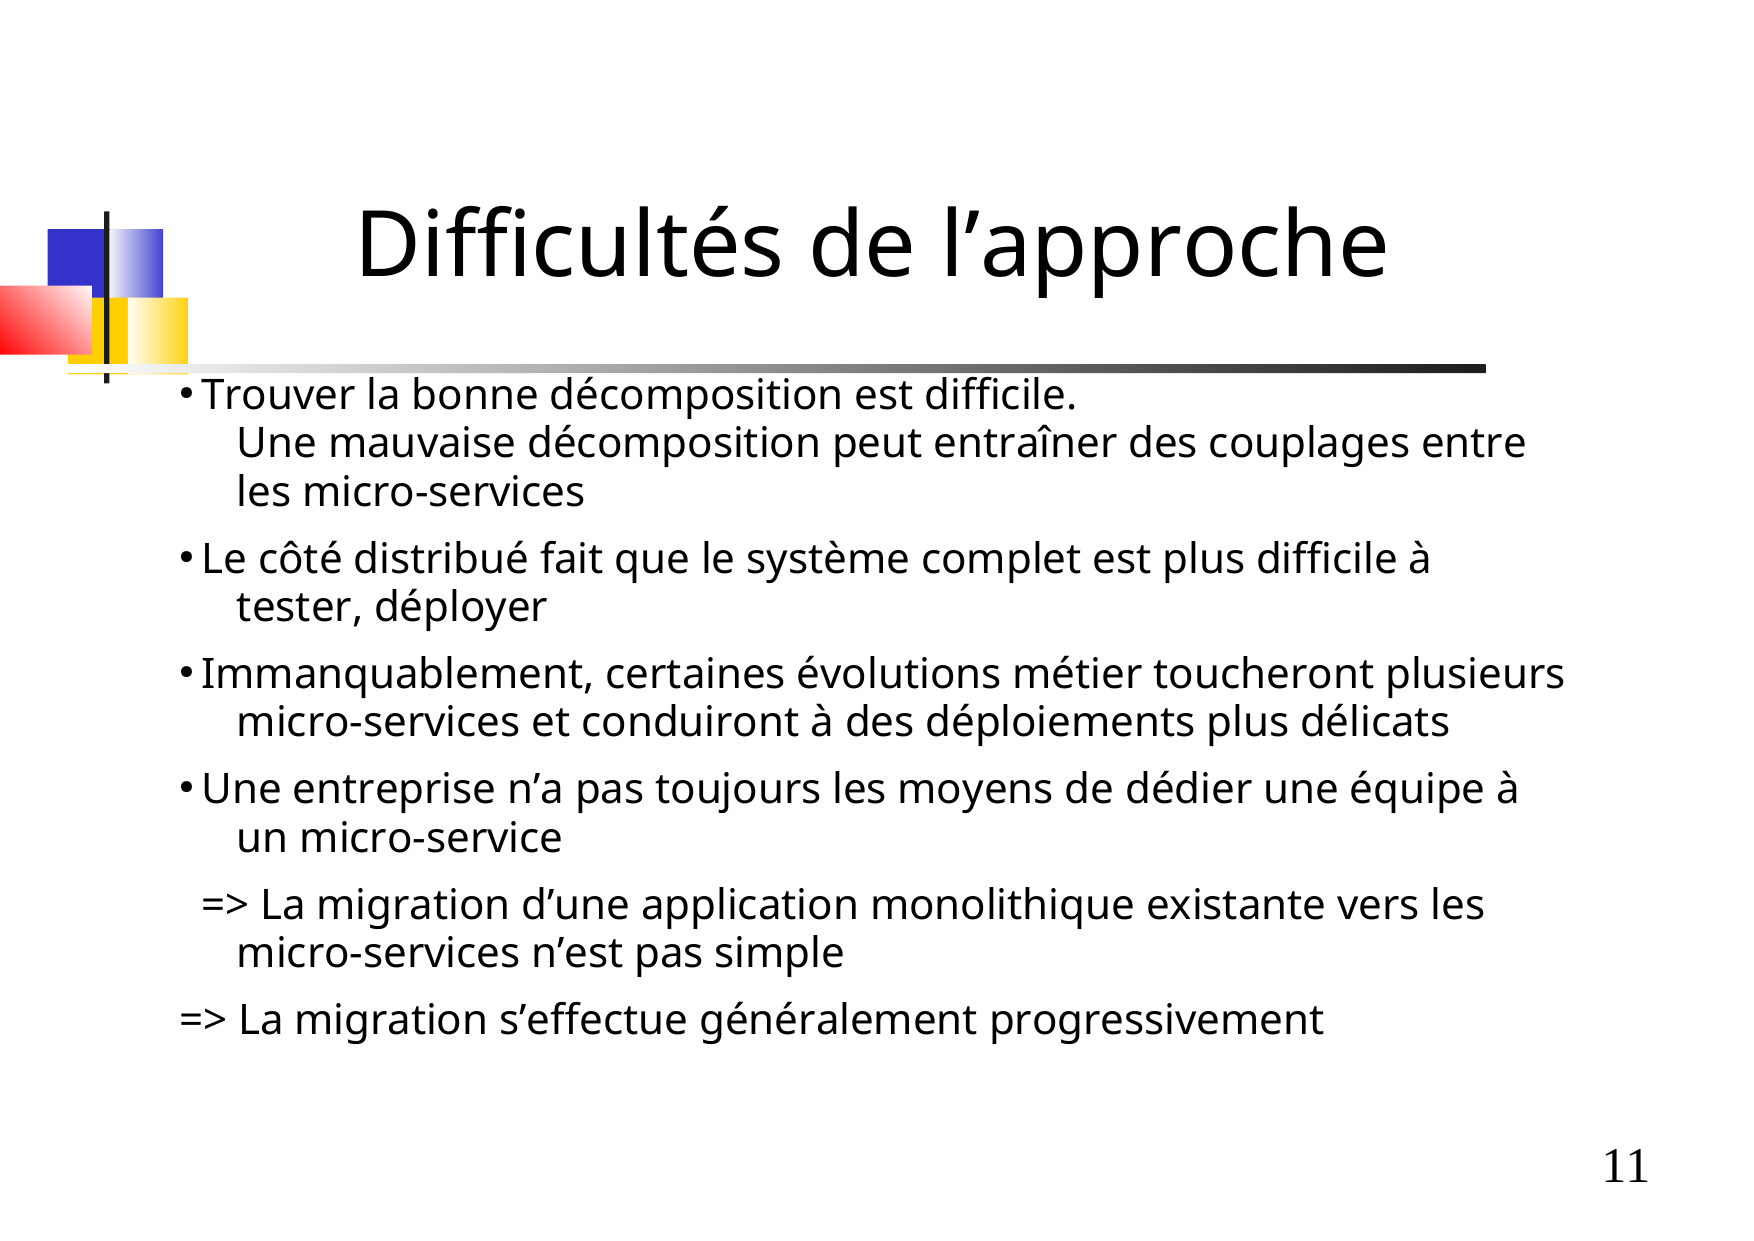

# Difficultés de l’approche
Trouver la bonne décomposition est difficile.
Une mauvaise décomposition peut entraîner des couplages entre les micro-services
Le côté distribué fait que le système complet est plus difficile à tester, déployer
Immanquablement, certaines évolutions métier toucheront plusieurs micro-services et conduiront à des déploiements plus délicats
Une entreprise n’a pas toujours les moyens de dédier une équipe à un micro-service
=> La migration d’une application monolithique existante vers les micro-services n’est pas simple
=> La migration s’effectue généralement progressivement